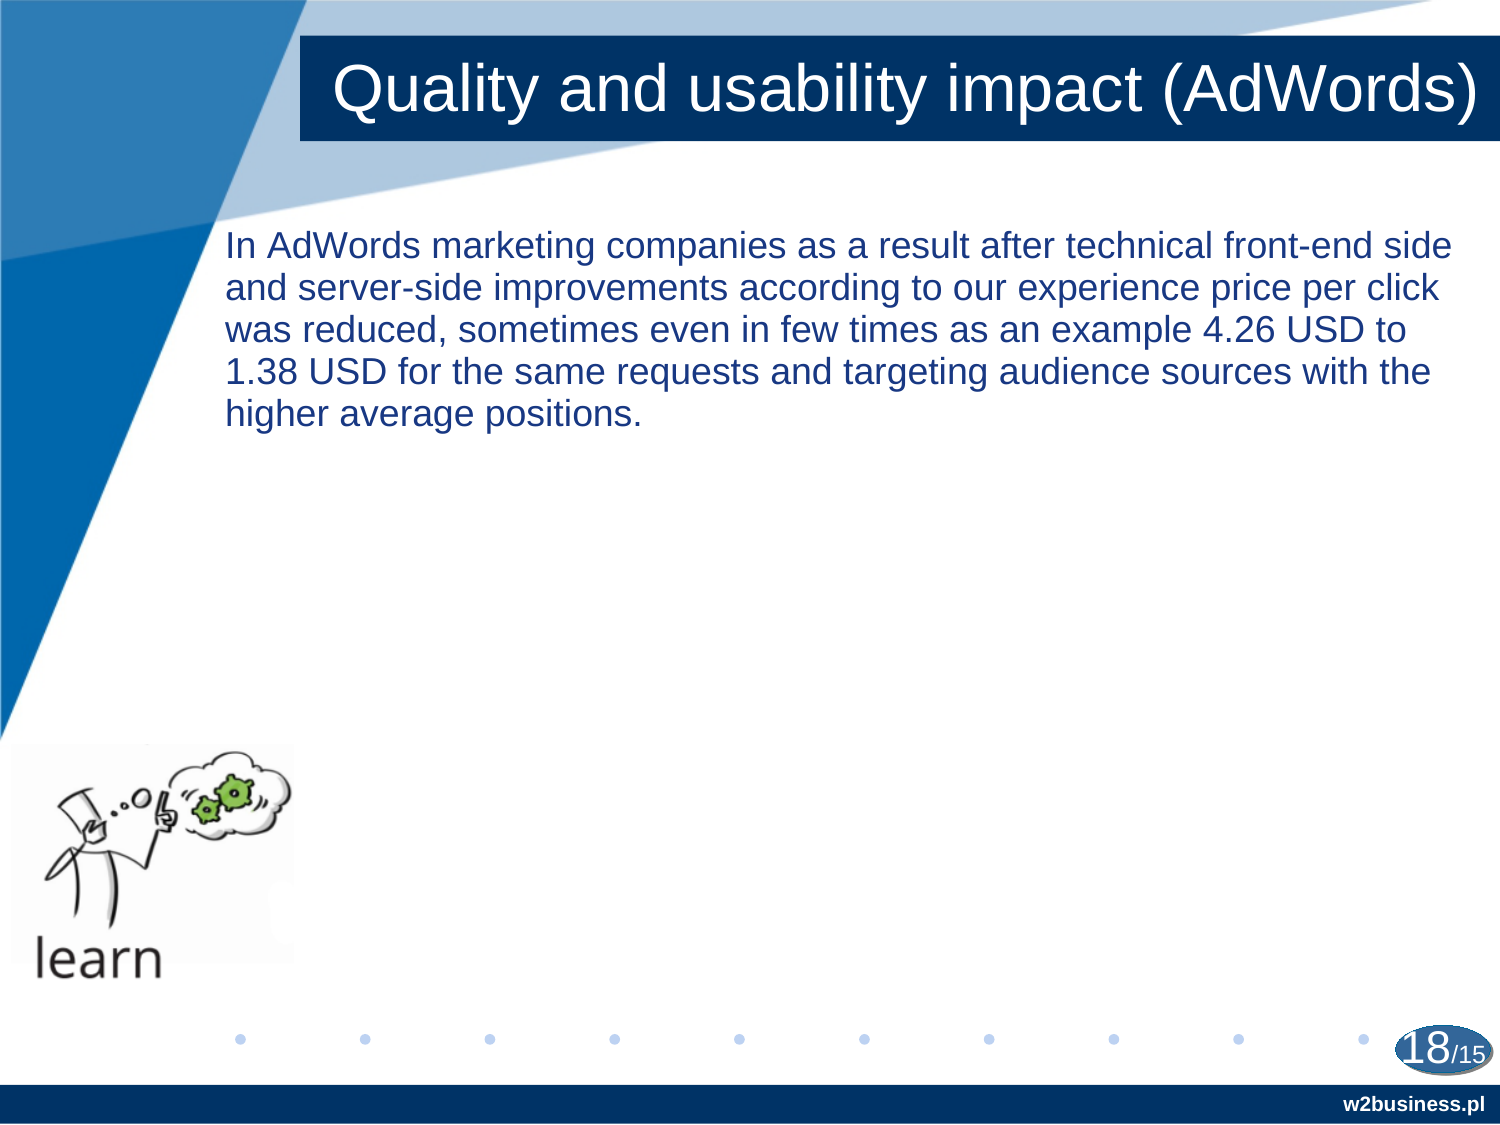

# Quality and usability impact (AdWords)
In AdWords marketing companies as a result after technical front-end side and server-side improvements according to our experience price per click was reduced, sometimes even in few times as an example 4.26 USD to 1.38 USD for the same requests and targeting audience sources with the higher average positions.